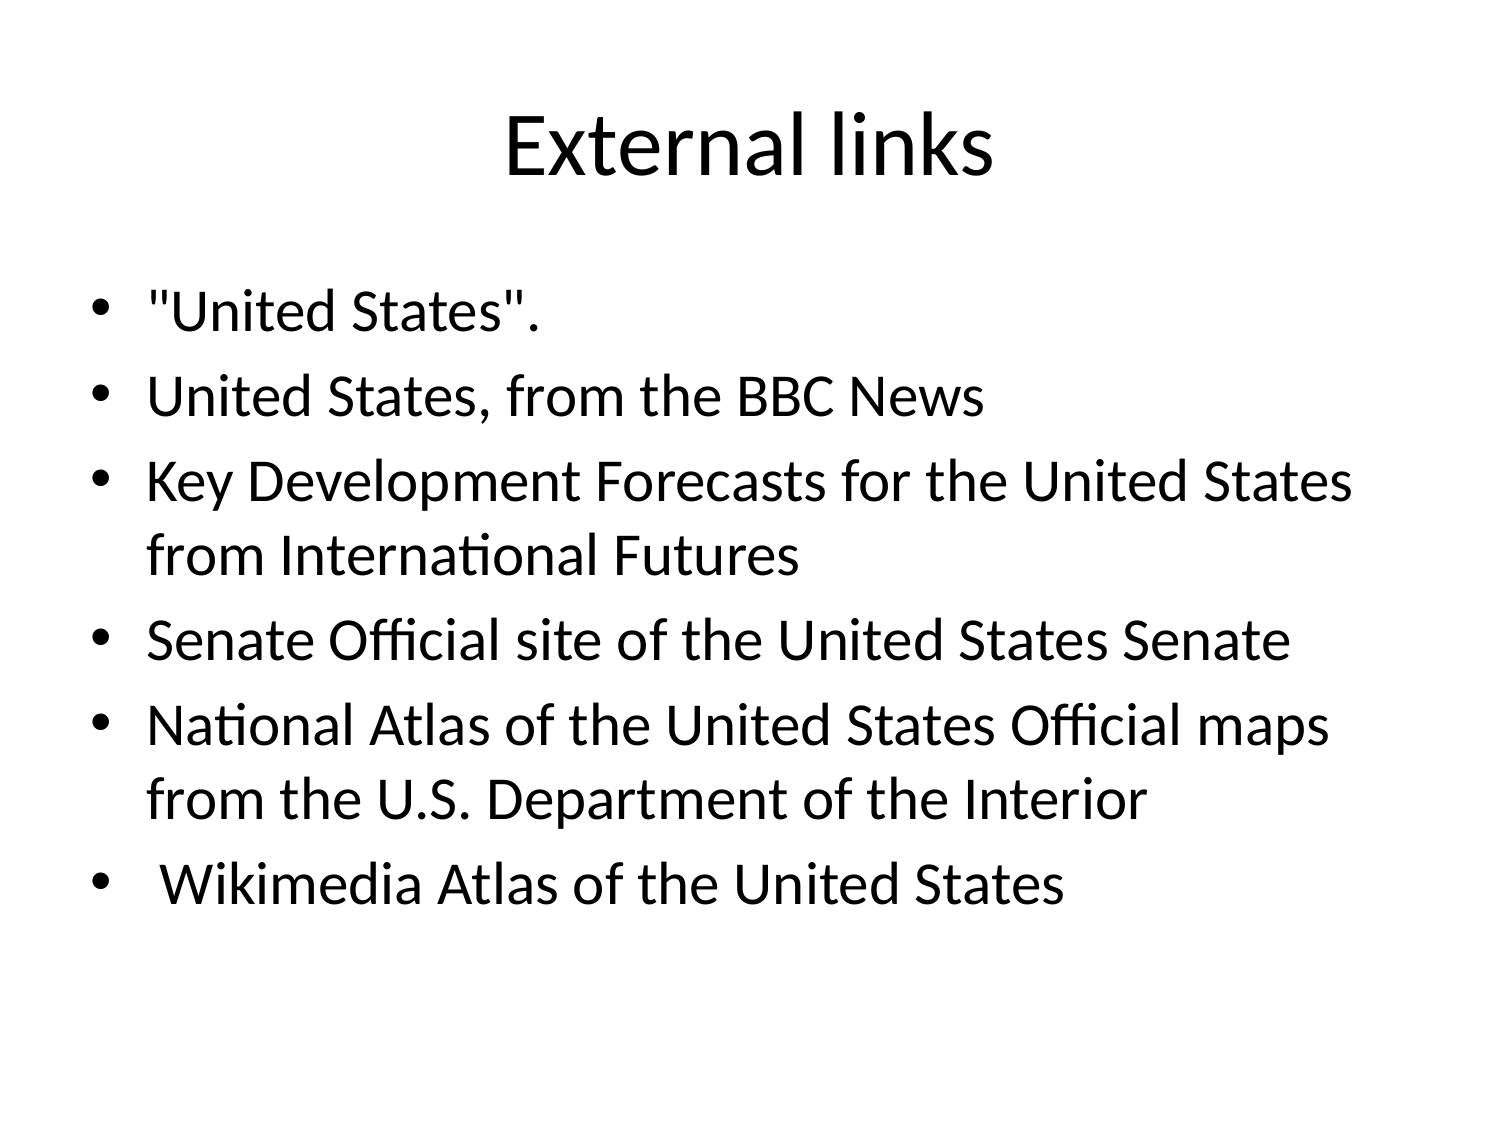

# External links
"United States".
United States, from the BBC News
Key Development Forecasts for the United States from International Futures
Senate Official site of the United States Senate
National Atlas of the United States Official maps from the U.S. Department of the Interior
 Wikimedia Atlas of the United States